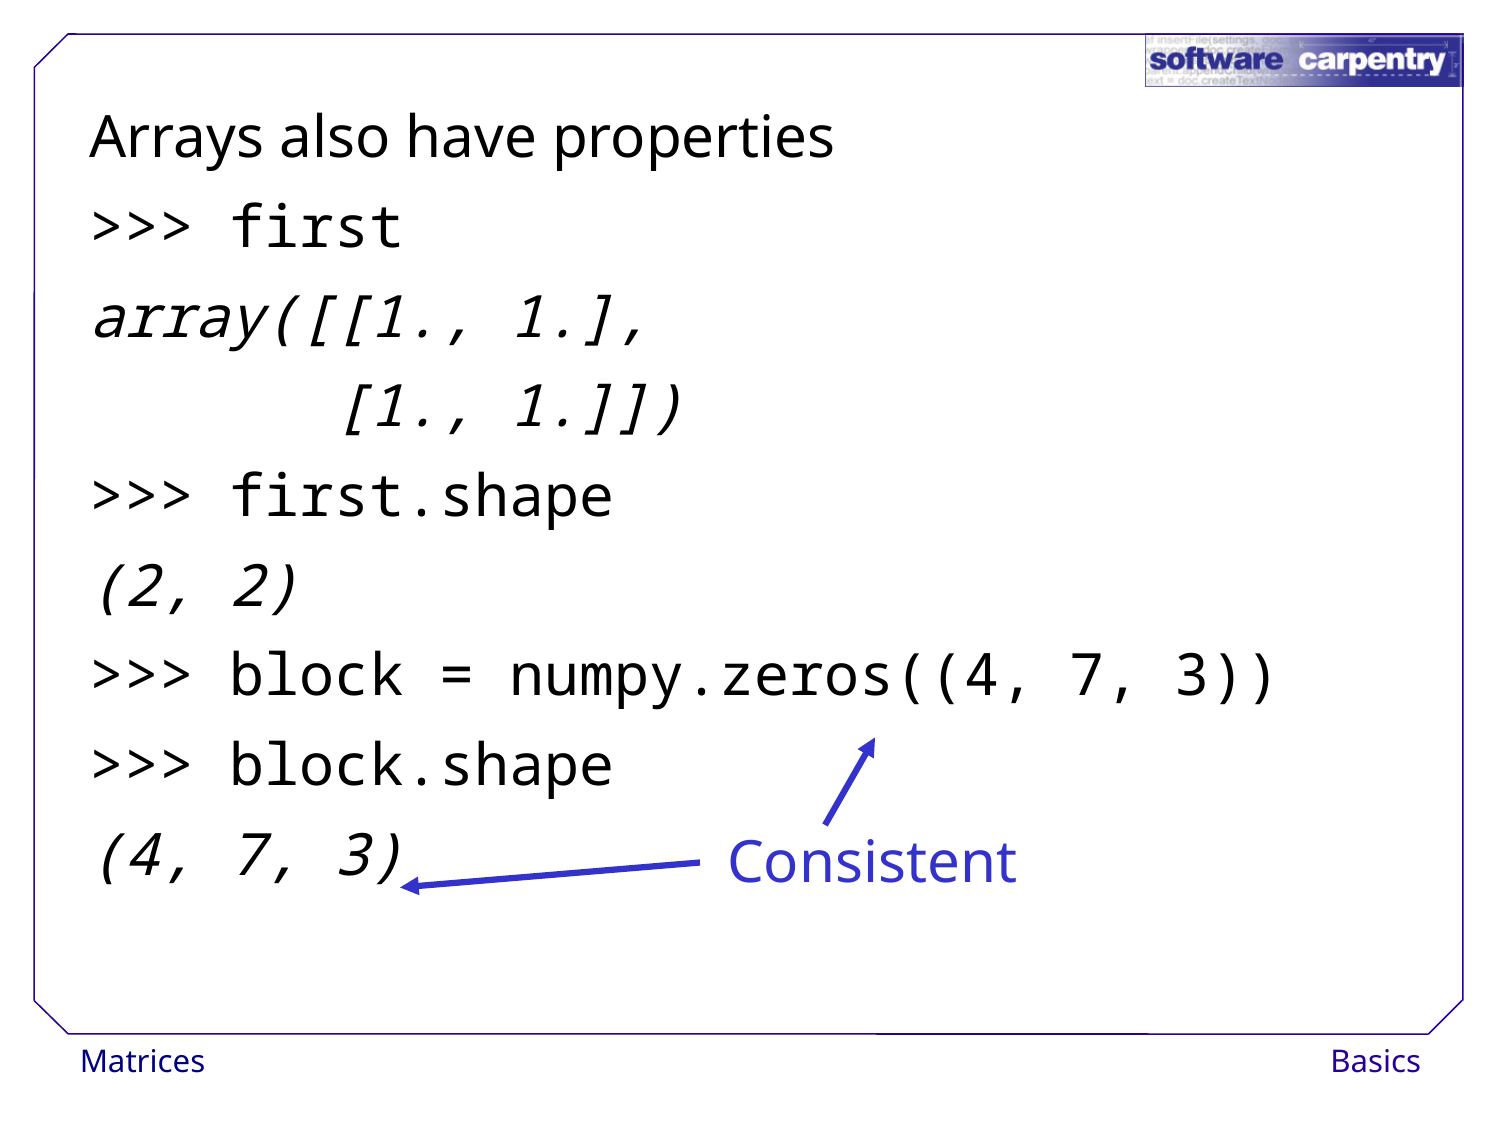

# Arrays also have properties
>>> first
array([[1., 1.],
 [1., 1.]])
>>> first.shape
(2, 2)
>>> block = numpy.zeros((4, 7, 3))
>>> block.shape
(4, 7, 3)
Consistent